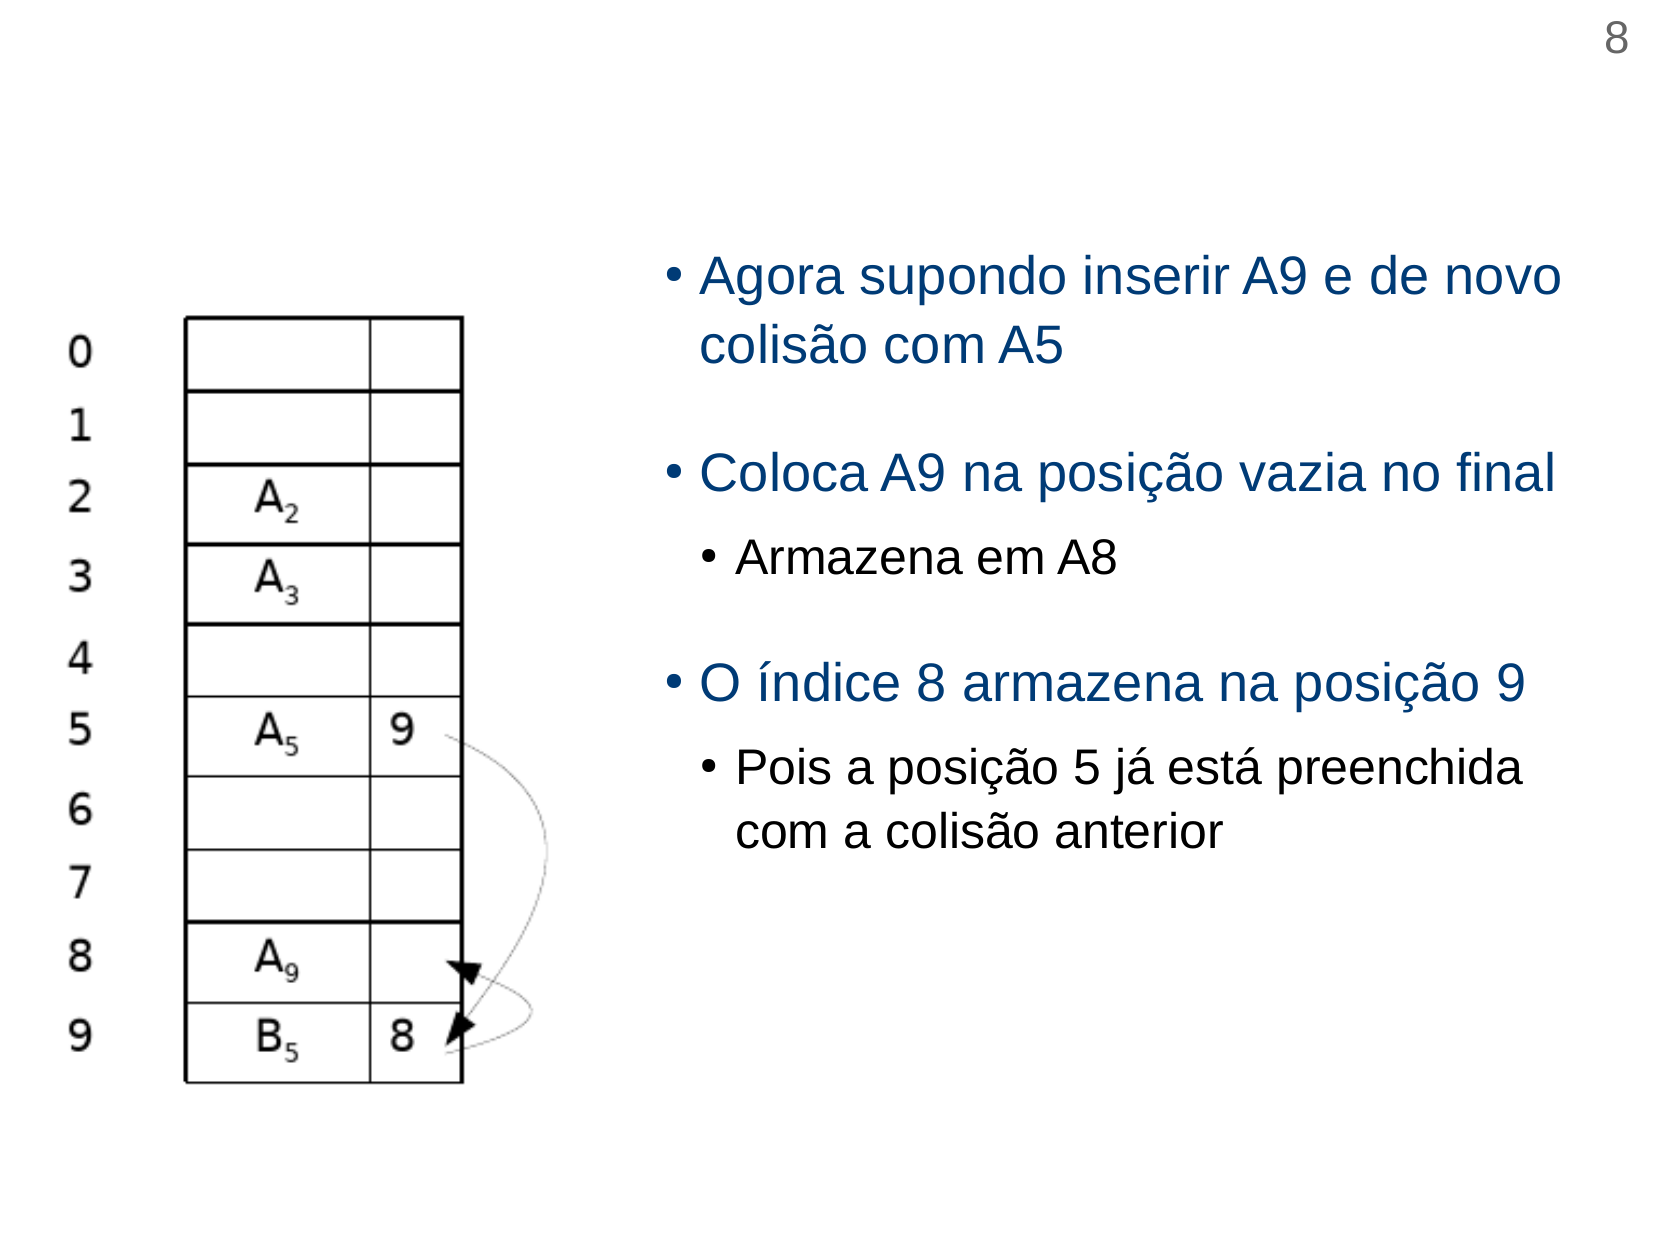

8
#
Agora supondo inserir A9 e de novo colisão com A5
Coloca A9 na posição vazia no final
Armazena em A8
O índice 8 armazena na posição 9
Pois a posição 5 já está preenchida com a colisão anterior